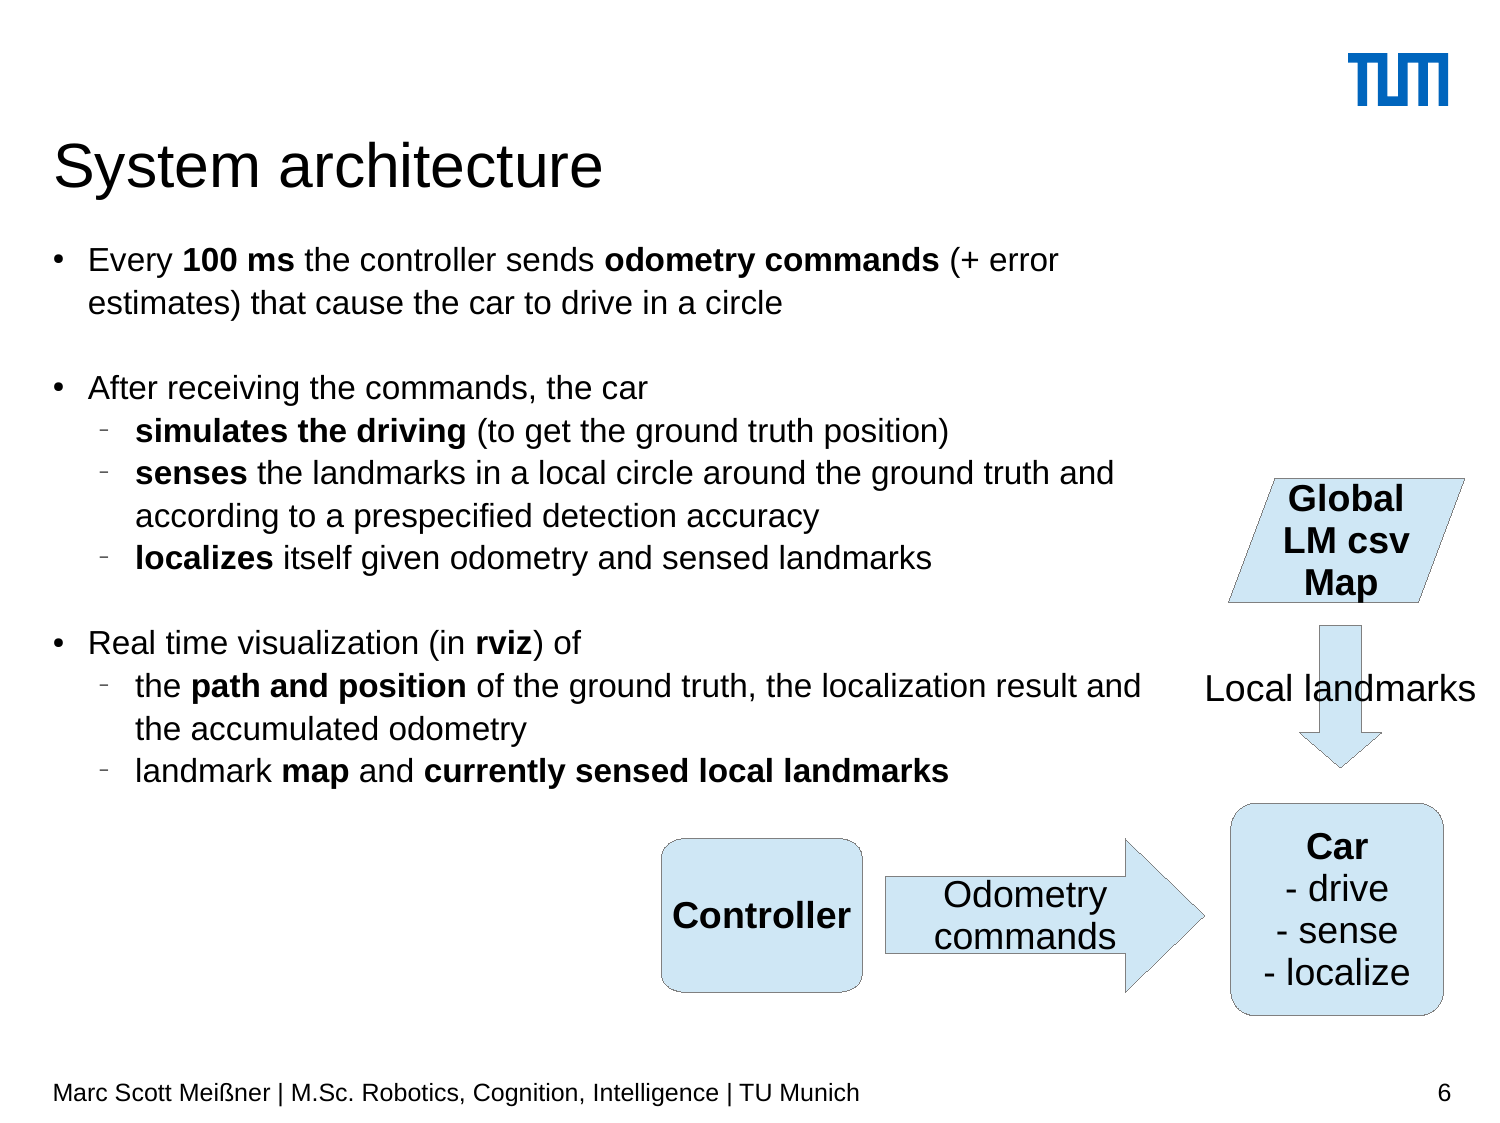

# System architecture
Every 100 ms the controller sends odometry commands (+ error estimates) that cause the car to drive in a circle
After receiving the commands, the car
simulates the driving (to get the ground truth position)
senses the landmarks in a local circle around the ground truth and according to a prespecified detection accuracy
localizes itself given odometry and sensed landmarks
Real time visualization (in rviz) of
the path and position of the ground truth, the localization result and the accumulated odometry
landmark map and currently sensed local landmarks
Global
LM csv
Map
Local landmarks
Car
- drive
- sense
- localize
Controller
Odometry
commands
Marc Scott Meißner | M.Sc. Robotics, Cognition, Intelligence | TU Munich
6